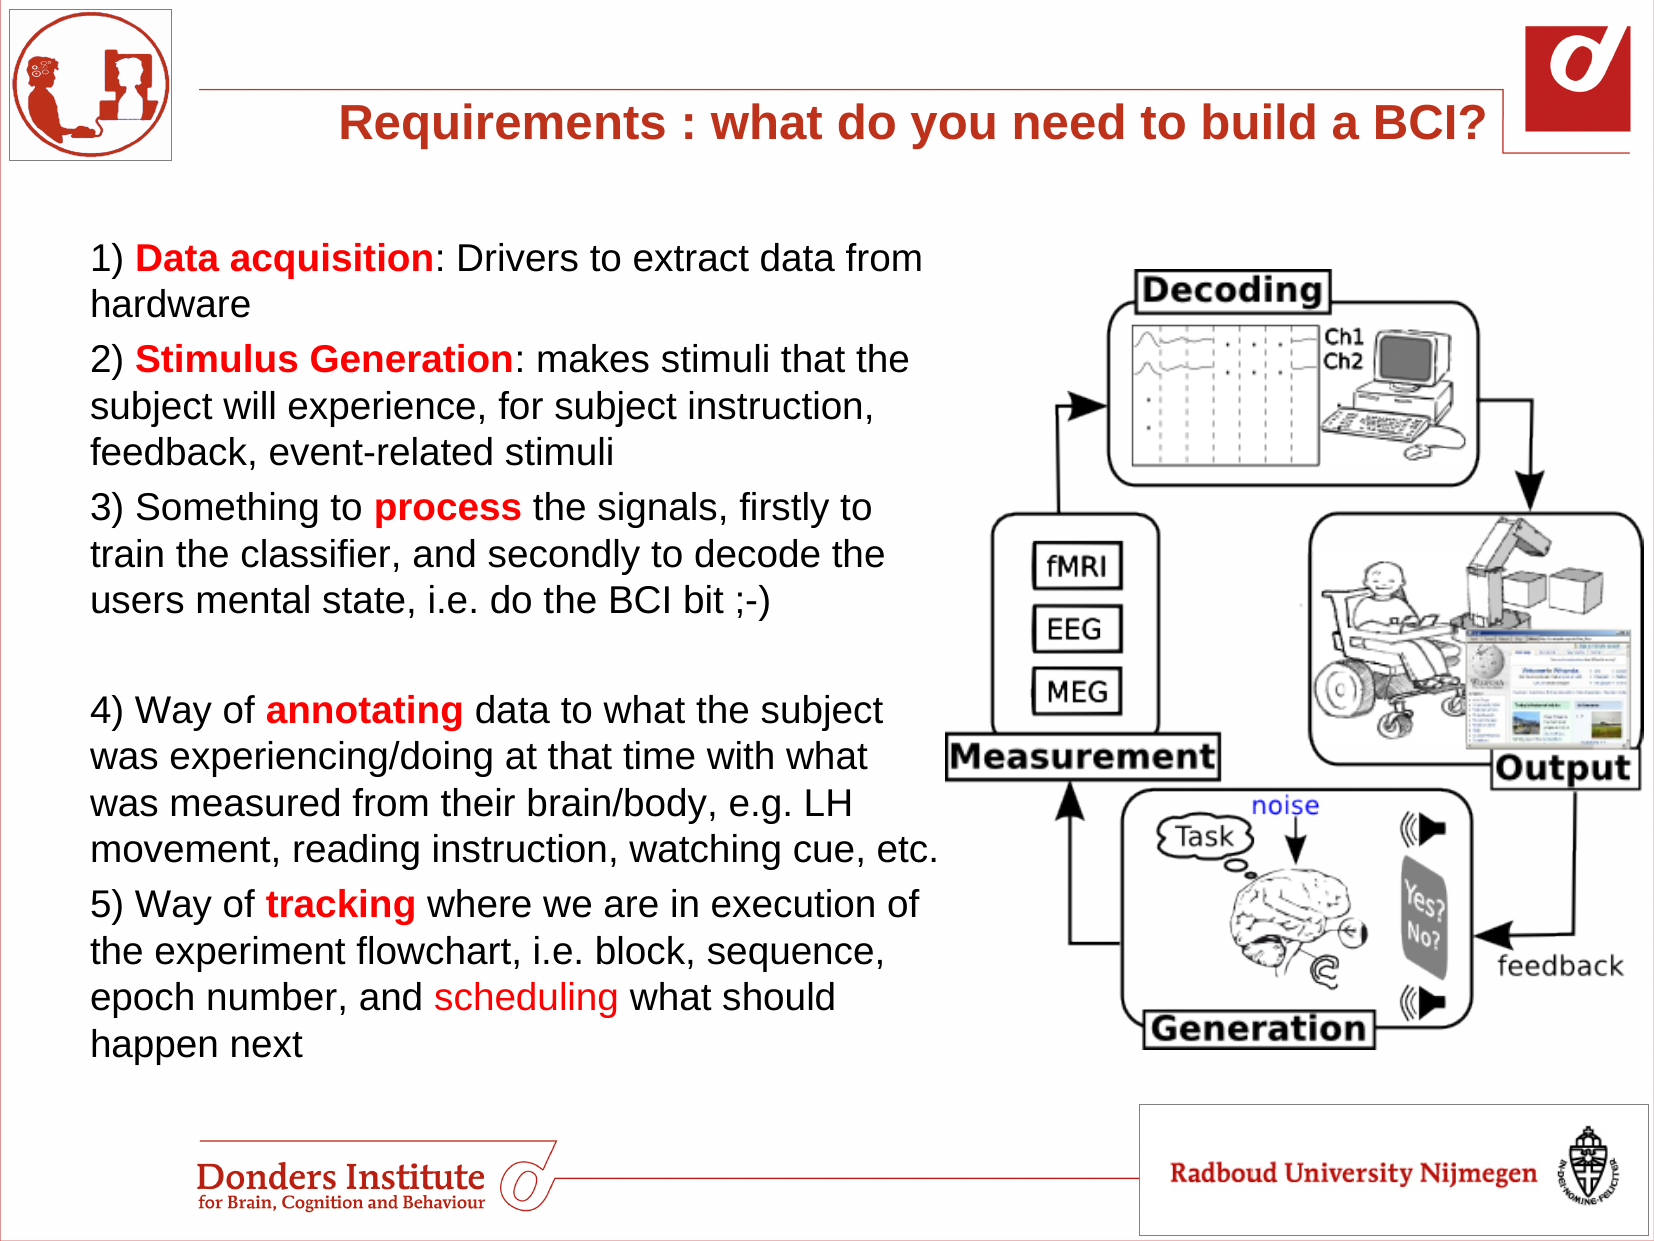

# Requirements : what do you need to build a BCI?
1) Data acquisition: Drivers to extract data from hardware
2) Stimulus Generation: makes stimuli that the subject will experience, for subject instruction, feedback, event-related stimuli
3) Something to process the signals, firstly to train the classifier, and secondly to decode the users mental state, i.e. do the BCI bit ;-)
4) Way of annotating data to what the subject was experiencing/doing at that time with what was measured from their brain/body, e.g. LH movement, reading instruction, watching cue, etc.
5) Way of tracking where we are in execution of the experiment flowchart, i.e. block, sequence, epoch number, and scheduling what should happen next